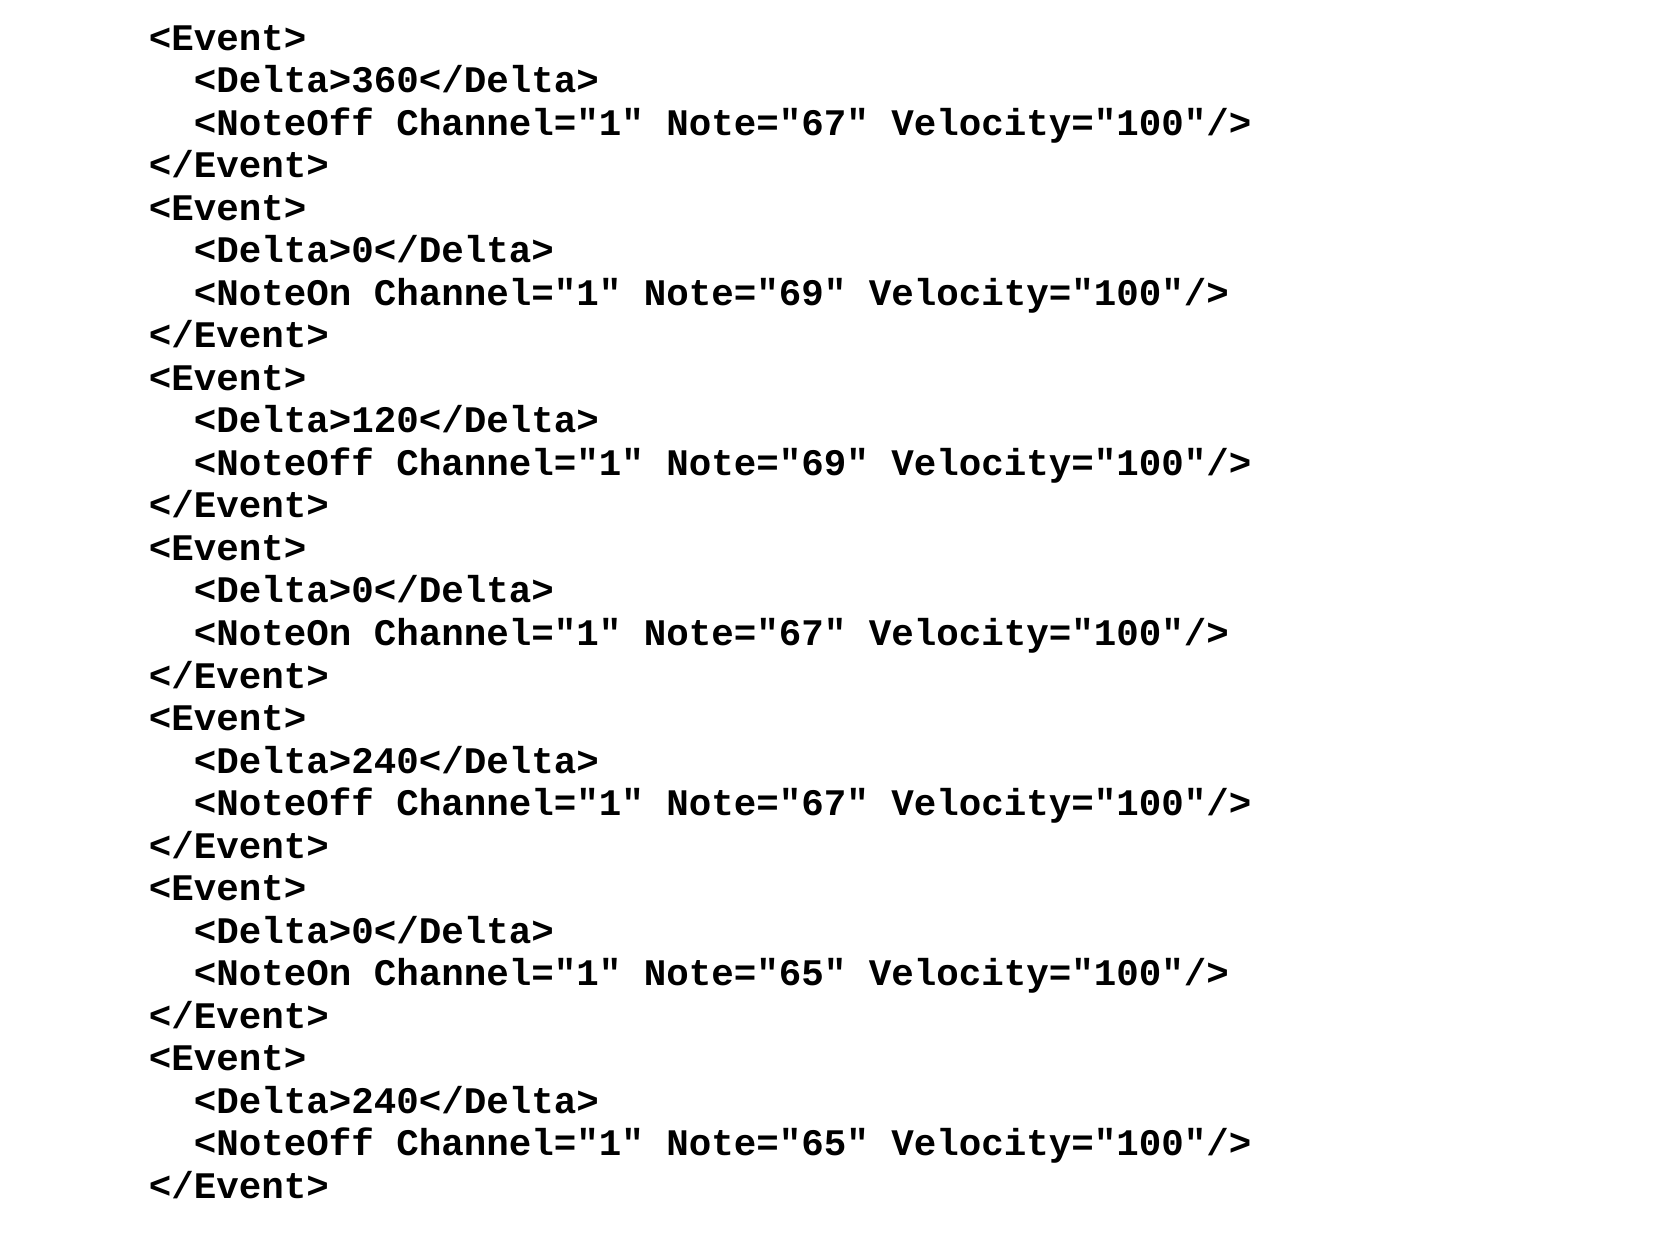

<Event>
 <Delta>360</Delta>
 <NoteOff Channel="1" Note="67" Velocity="100"/>
 </Event>
 <Event>
 <Delta>0</Delta>
 <NoteOn Channel="1" Note="69" Velocity="100"/>
 </Event>
 <Event>
 <Delta>120</Delta>
 <NoteOff Channel="1" Note="69" Velocity="100"/>
 </Event>
 <Event>
 <Delta>0</Delta>
 <NoteOn Channel="1" Note="67" Velocity="100"/>
 </Event>
 <Event>
 <Delta>240</Delta>
 <NoteOff Channel="1" Note="67" Velocity="100"/>
 </Event>
 <Event>
 <Delta>0</Delta>
 <NoteOn Channel="1" Note="65" Velocity="100"/>
 </Event>
 <Event>
 <Delta>240</Delta>
 <NoteOff Channel="1" Note="65" Velocity="100"/>
 </Event>